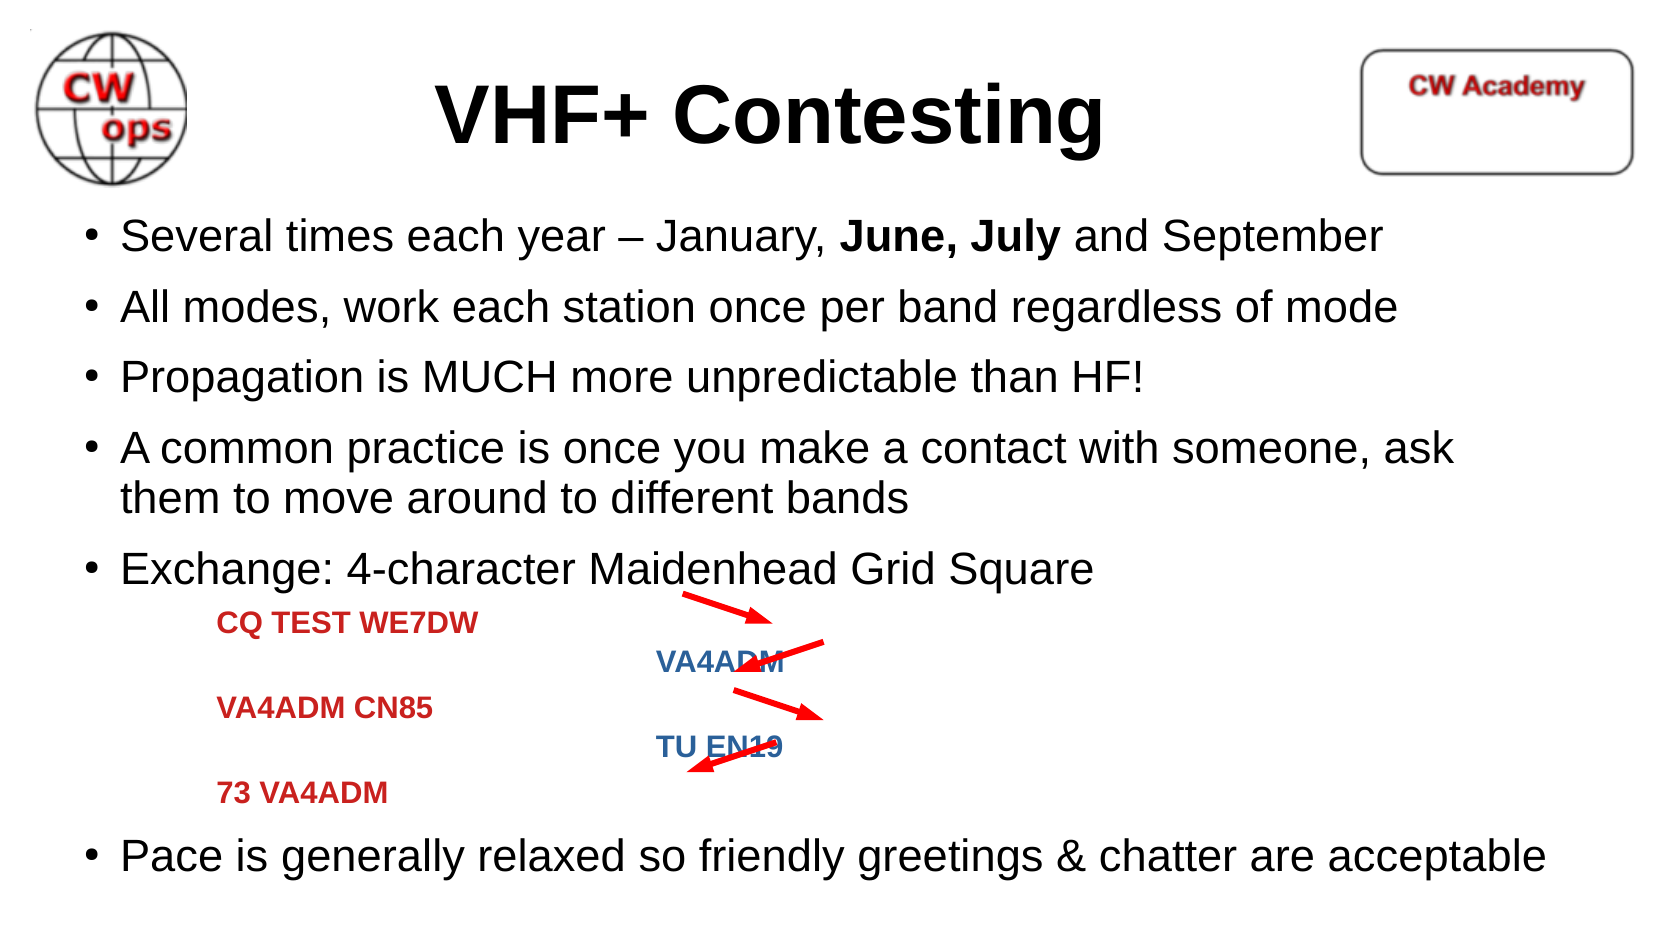

# VHF+ Contesting
Several times each year – January, June, July and September
All modes, work each station once per band regardless of mode
Propagation is MUCH more unpredictable than HF!
A common practice is once you make a contact with someone, ask them to move around to different bands
Exchange: 4-character Maidenhead Grid Square
CQ TEST WE7DW
 		VA4ADM
VA4ADM CN85
 		TU EN19
73 VA4ADM
Pace is generally relaxed so friendly greetings & chatter are acceptable